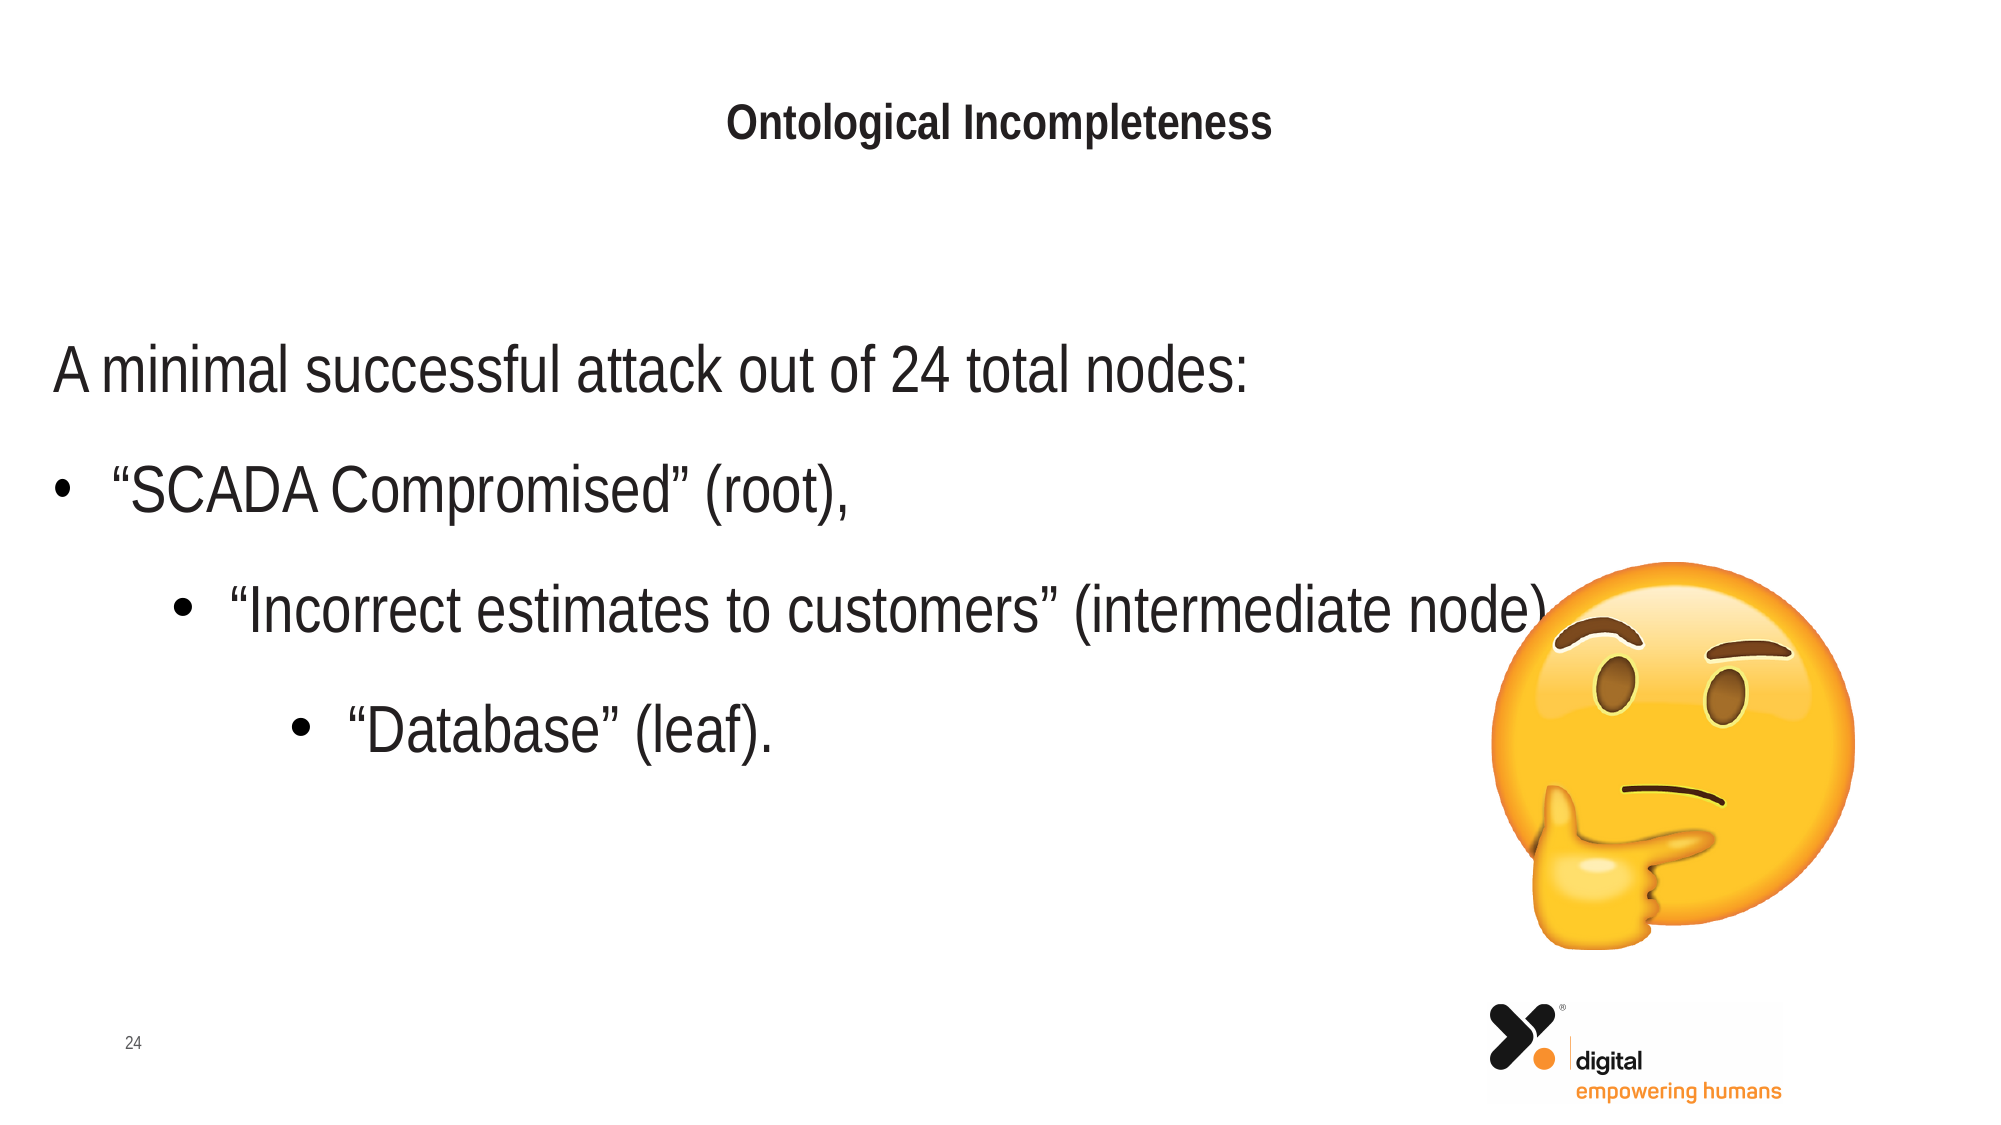

Ontological Incompleteness
A minimal successful attack out of 24 total nodes:
“SCADA Compromised” (root),
“Incorrect estimates to customers” (intermediate node),
“Database” (leaf).
#